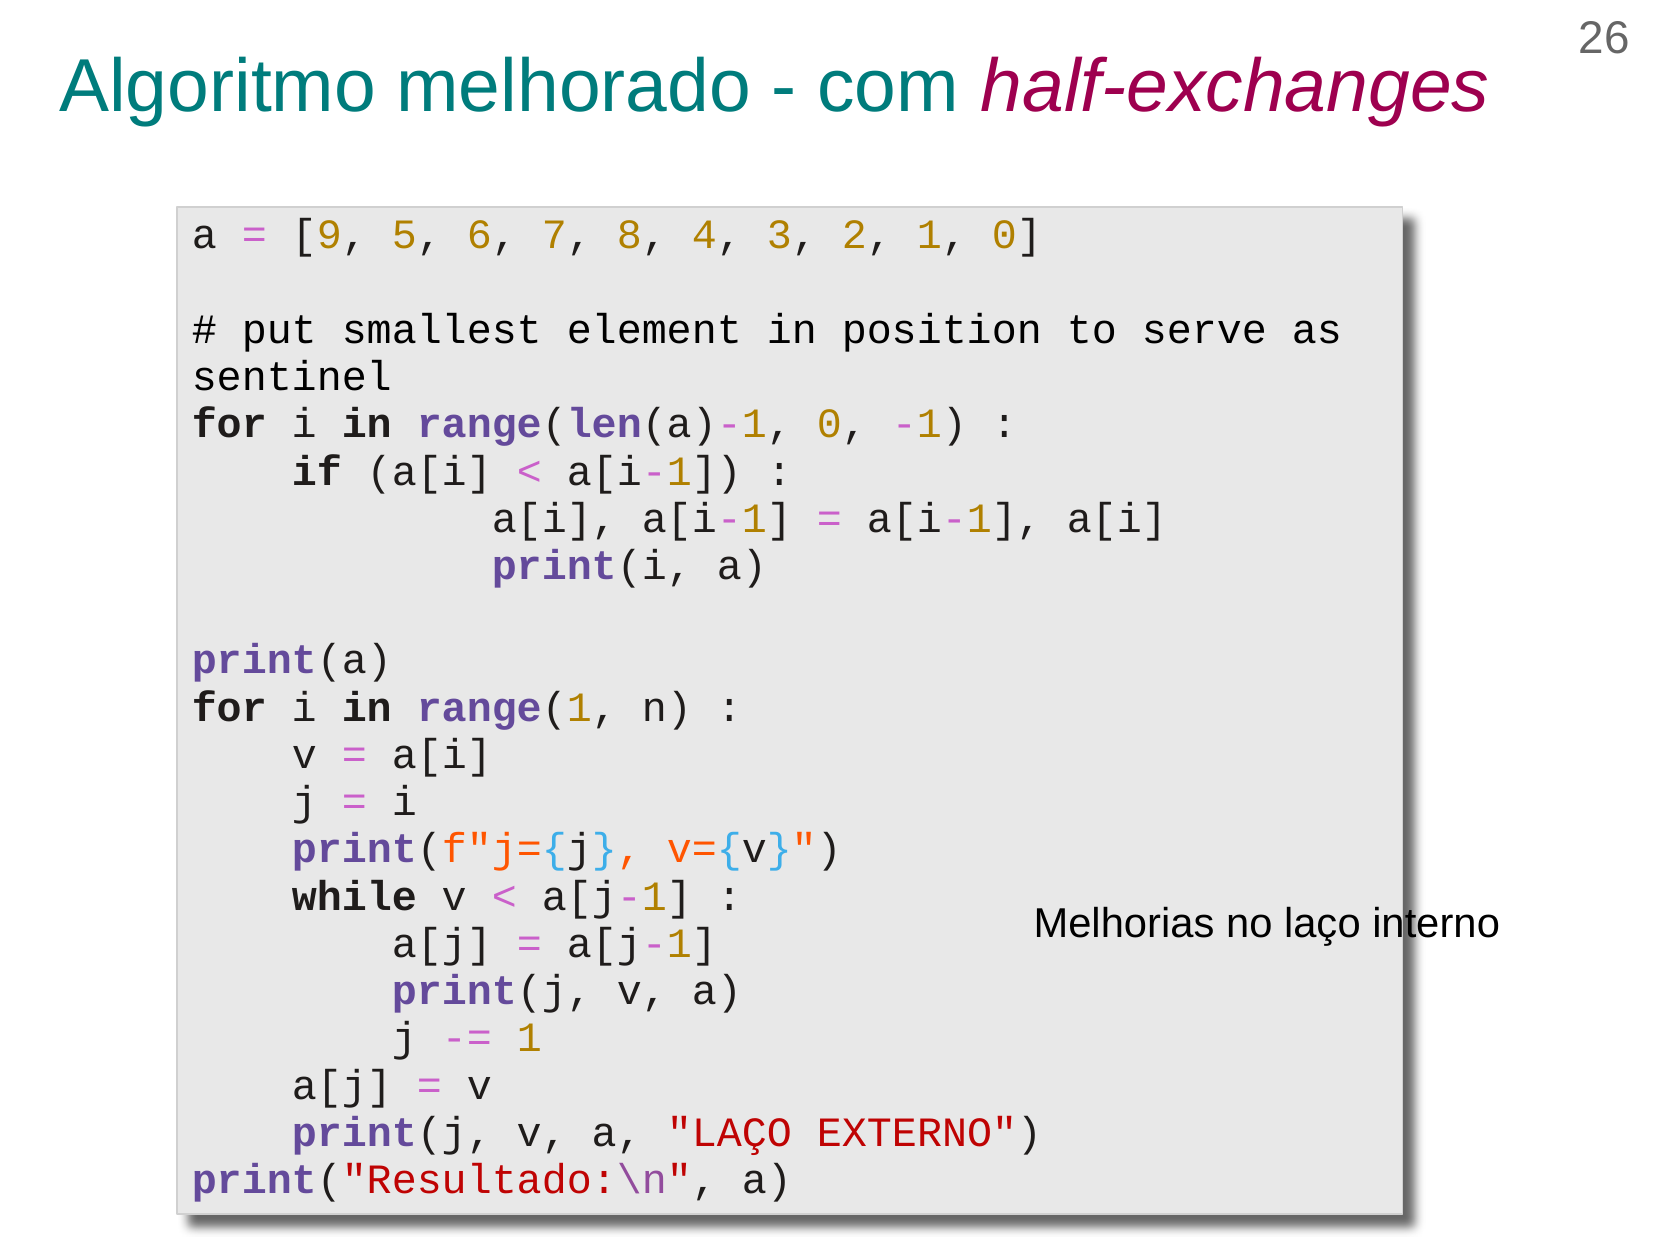

26
# Algoritmo melhorado - com half-exchanges
a = [9, 5, 6, 7, 8, 4, 3, 2, 1, 0]
# put smallest element in position to serve as sentinel
for i in range(len(a)-1, 0, -1) :
 if (a[i] < a[i-1]) :
 a[i], a[i-1] = a[i-1], a[i]
 print(i, a)
print(a)
for i in range(1, n) :
 v = a[i]
 j = i
 print(f"j={j}, v={v}")
 while v < a[j-1] :
 a[j] = a[j-1]
 print(j, v, a)
 j -= 1
 a[j] = v
 print(j, v, a, "LAÇO EXTERNO")
print("Resultado:\n", a)
Melhorias no laço interno